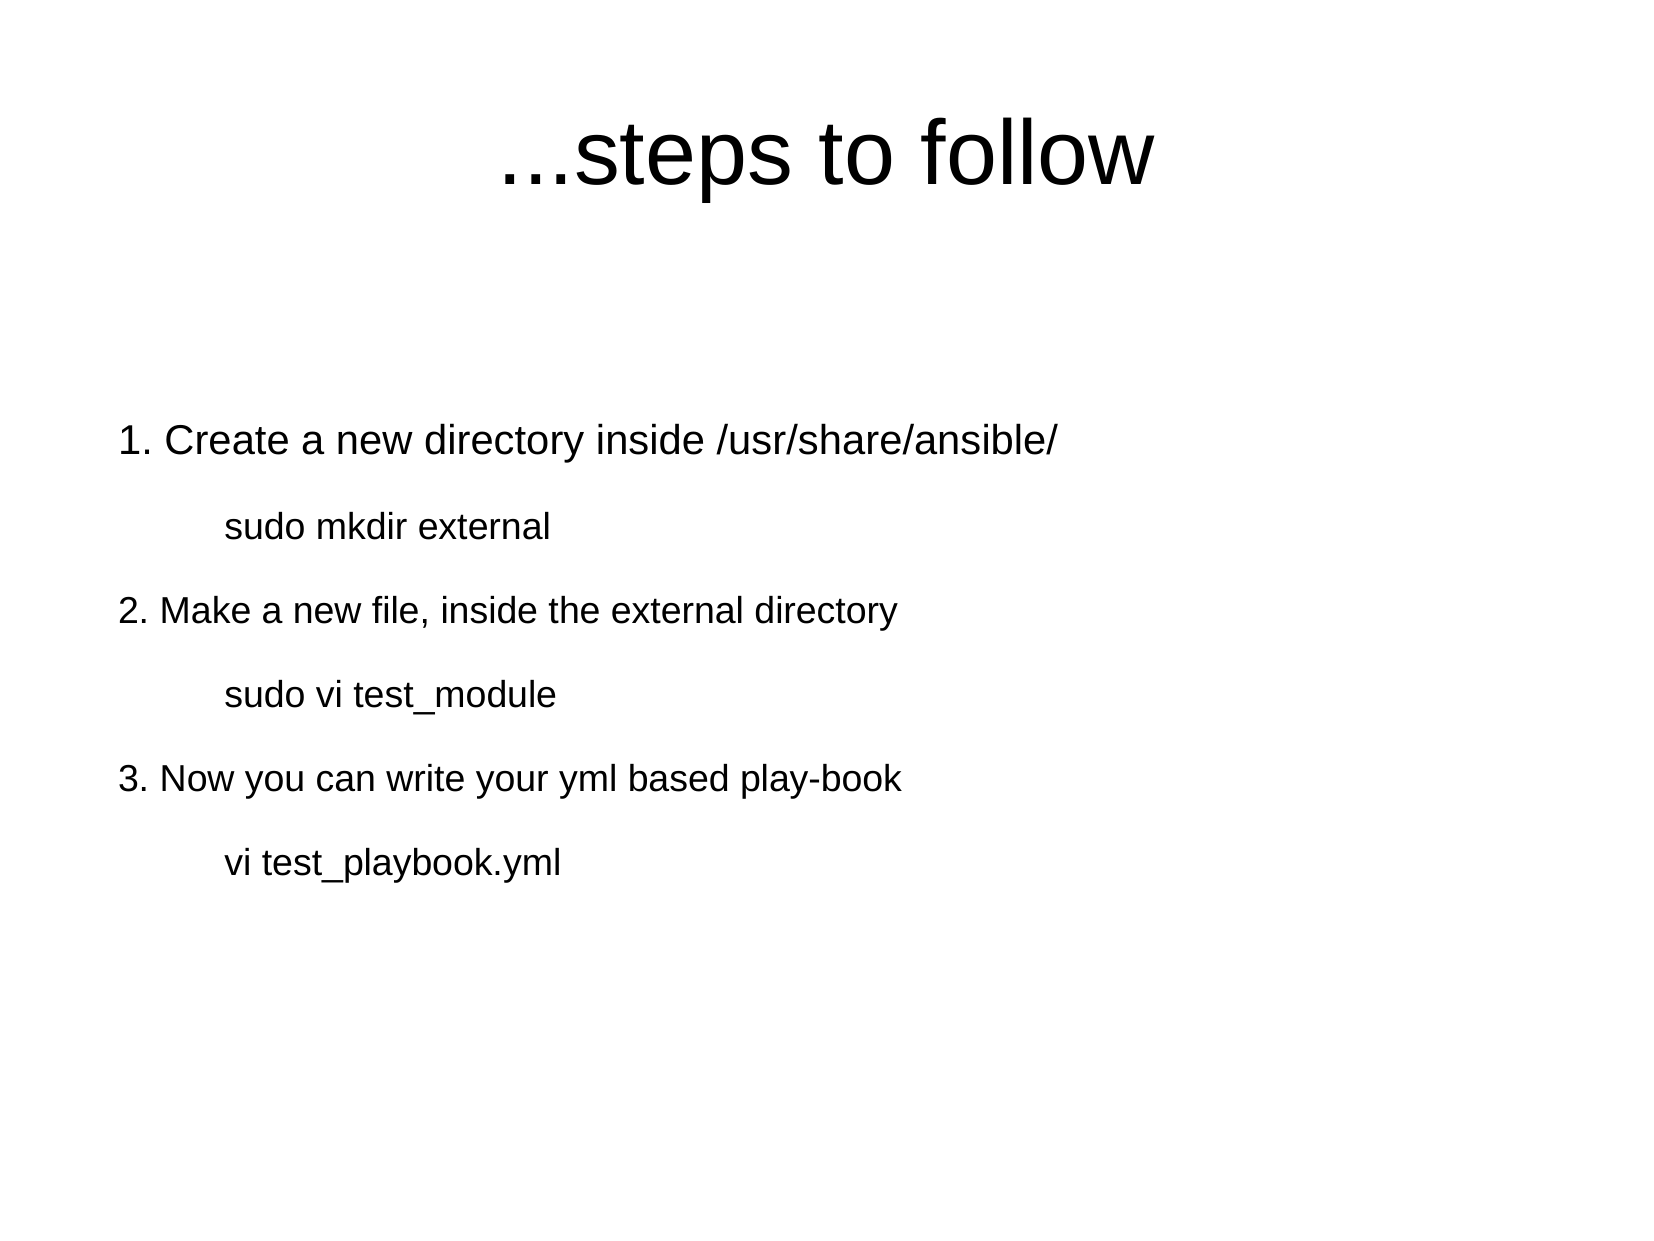

# ...steps to follow
1. Create a new directory inside /usr/share/ansible/
sudo mkdir external
2. Make a new file, inside the external directory
sudo vi test_module
3. Now you can write your yml based play-book
vi test_playbook.yml